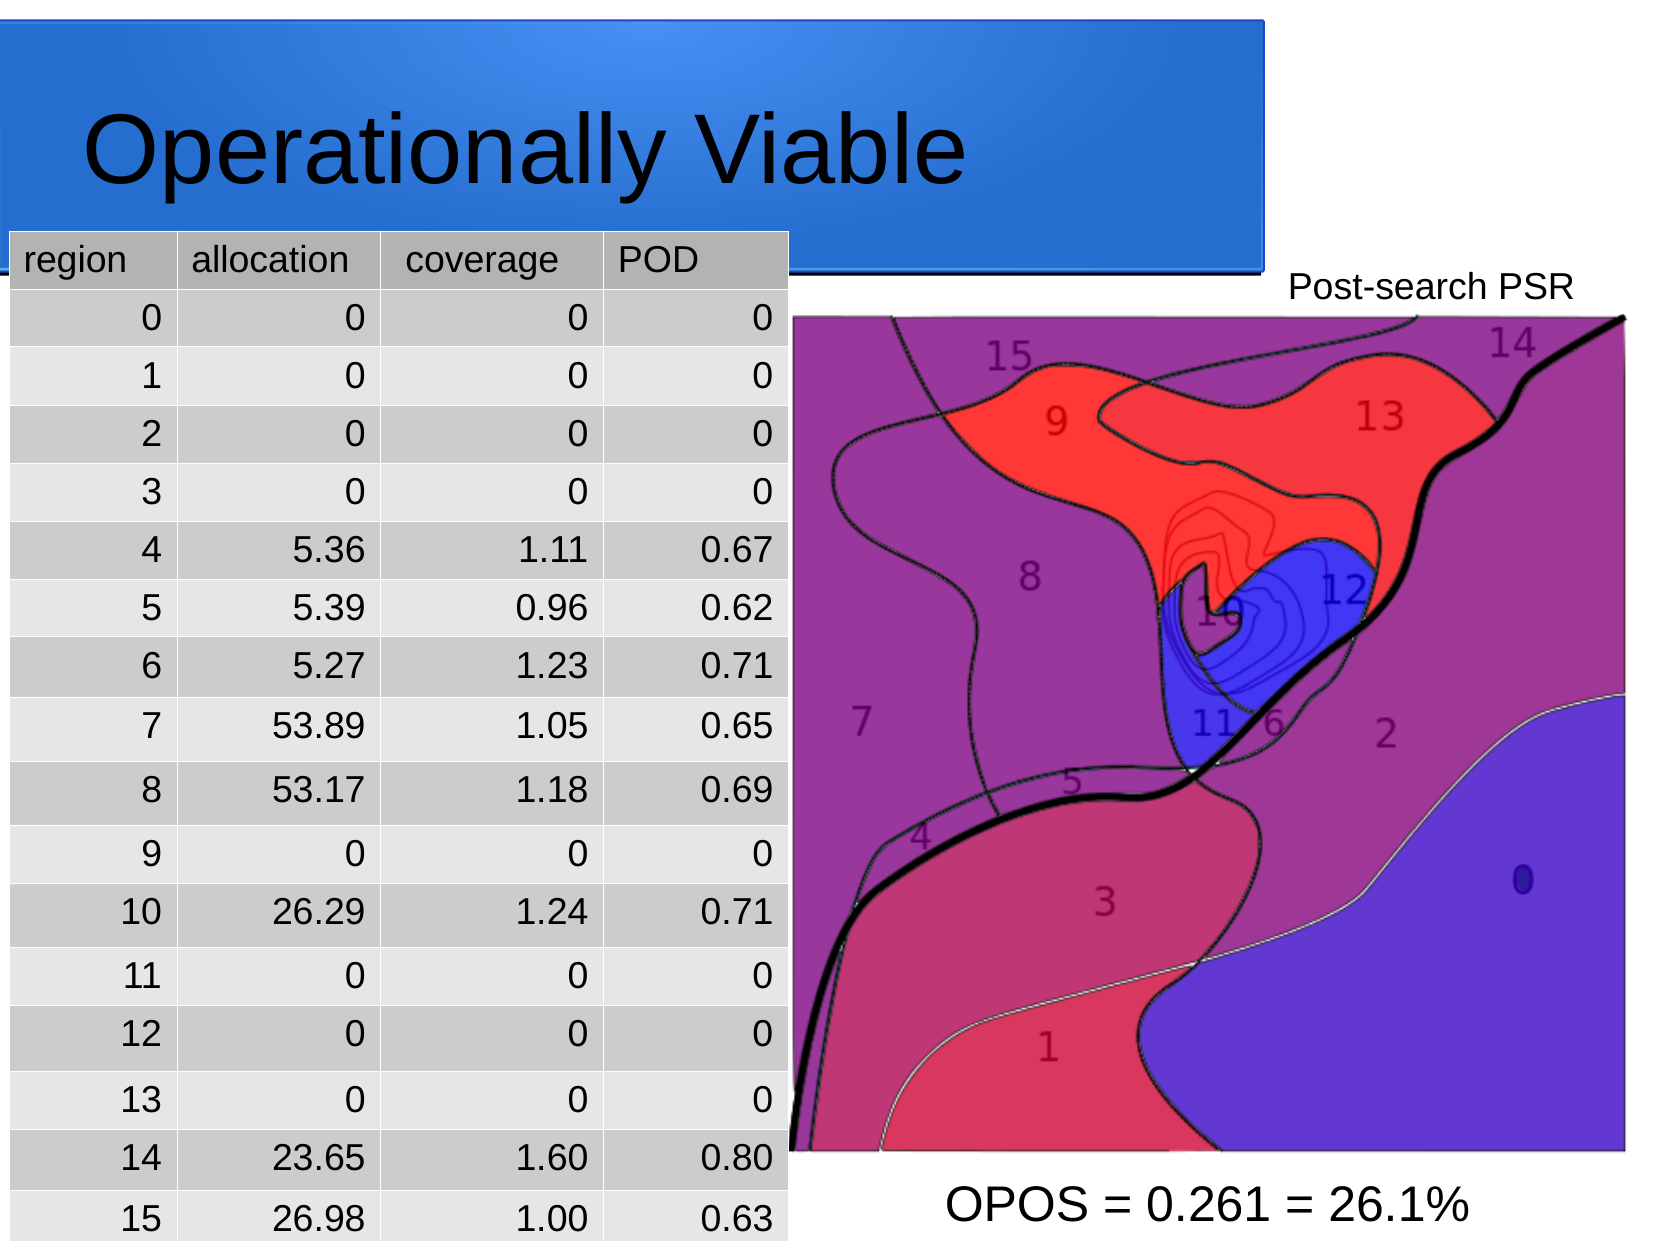

# Operationally Viable
| region | allocation | coverage | POD |
| --- | --- | --- | --- |
| 0 | 0 | 0 | 0 |
| 1 | 0 | 0 | 0 |
| 2 | 0 | 0 | 0 |
| 3 | 0 | 0 | 0 |
| 4 | 5.36 | 1.11 | 0.67 |
| 5 | 5.39 | 0.96 | 0.62 |
| 6 | 5.27 | 1.23 | 0.71 |
| 7 | 53.89 | 1.05 | 0.65 |
| 8 | 53.17 | 1.18 | 0.69 |
| 9 | 0 | 0 | 0 |
| 10 | 26.29 | 1.24 | 0.71 |
| 11 | 0 | 0 | 0 |
| 12 | 0 | 0 | 0 |
| 13 | 0 | 0 | 0 |
| 14 | 23.65 | 1.60 | 0.80 |
| 15 | 26.98 | 1.00 | 0.63 |
Post-search PSR
OPOS = 0.261 = 26.1%